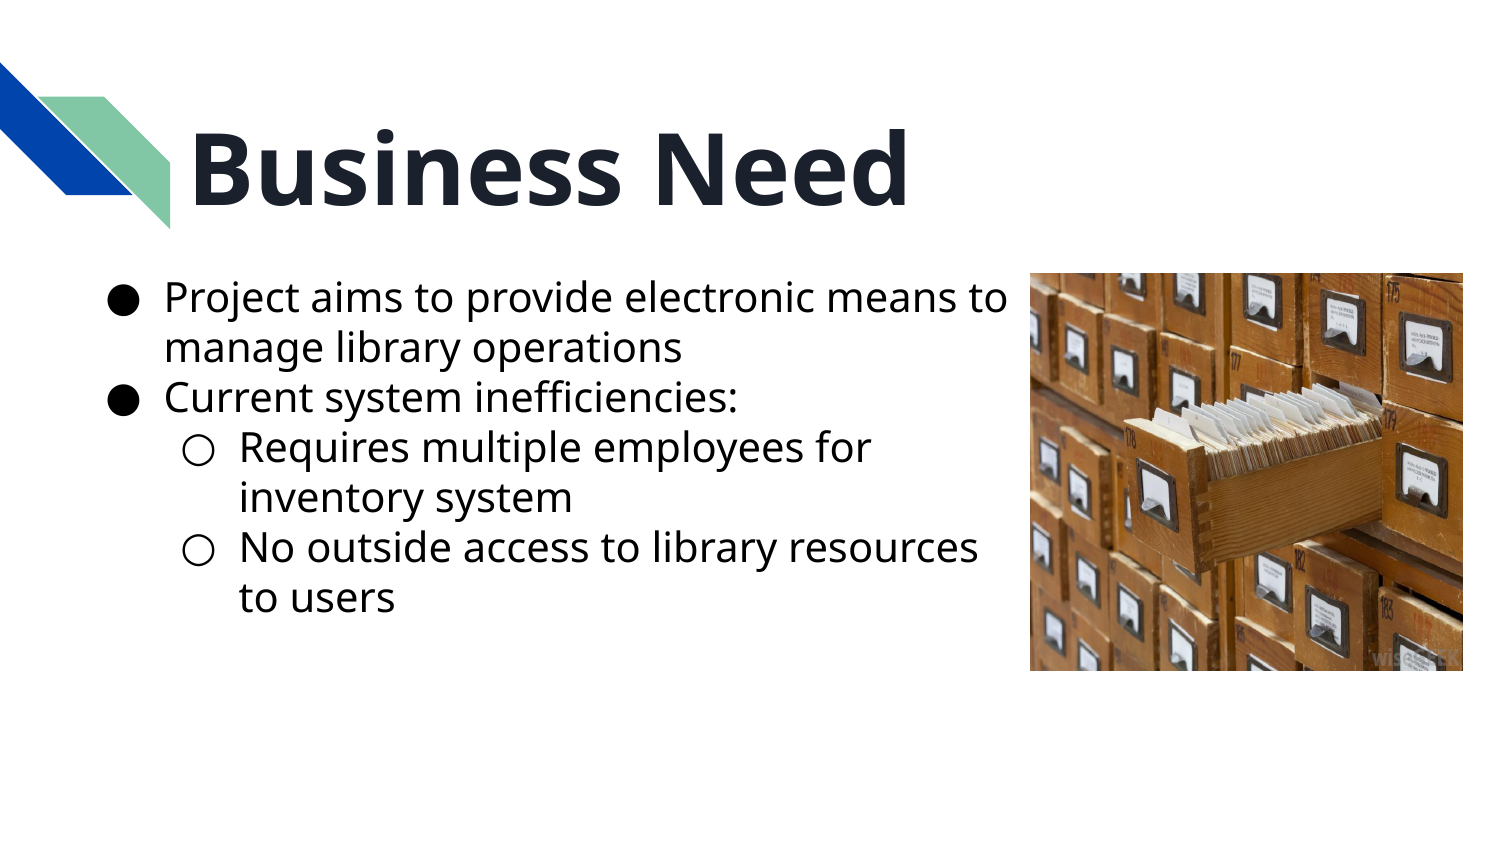

# Business Need
Project aims to provide electronic means to manage library operations
Current system inefficiencies:
Requires multiple employees for inventory system
No outside access to library resources to users